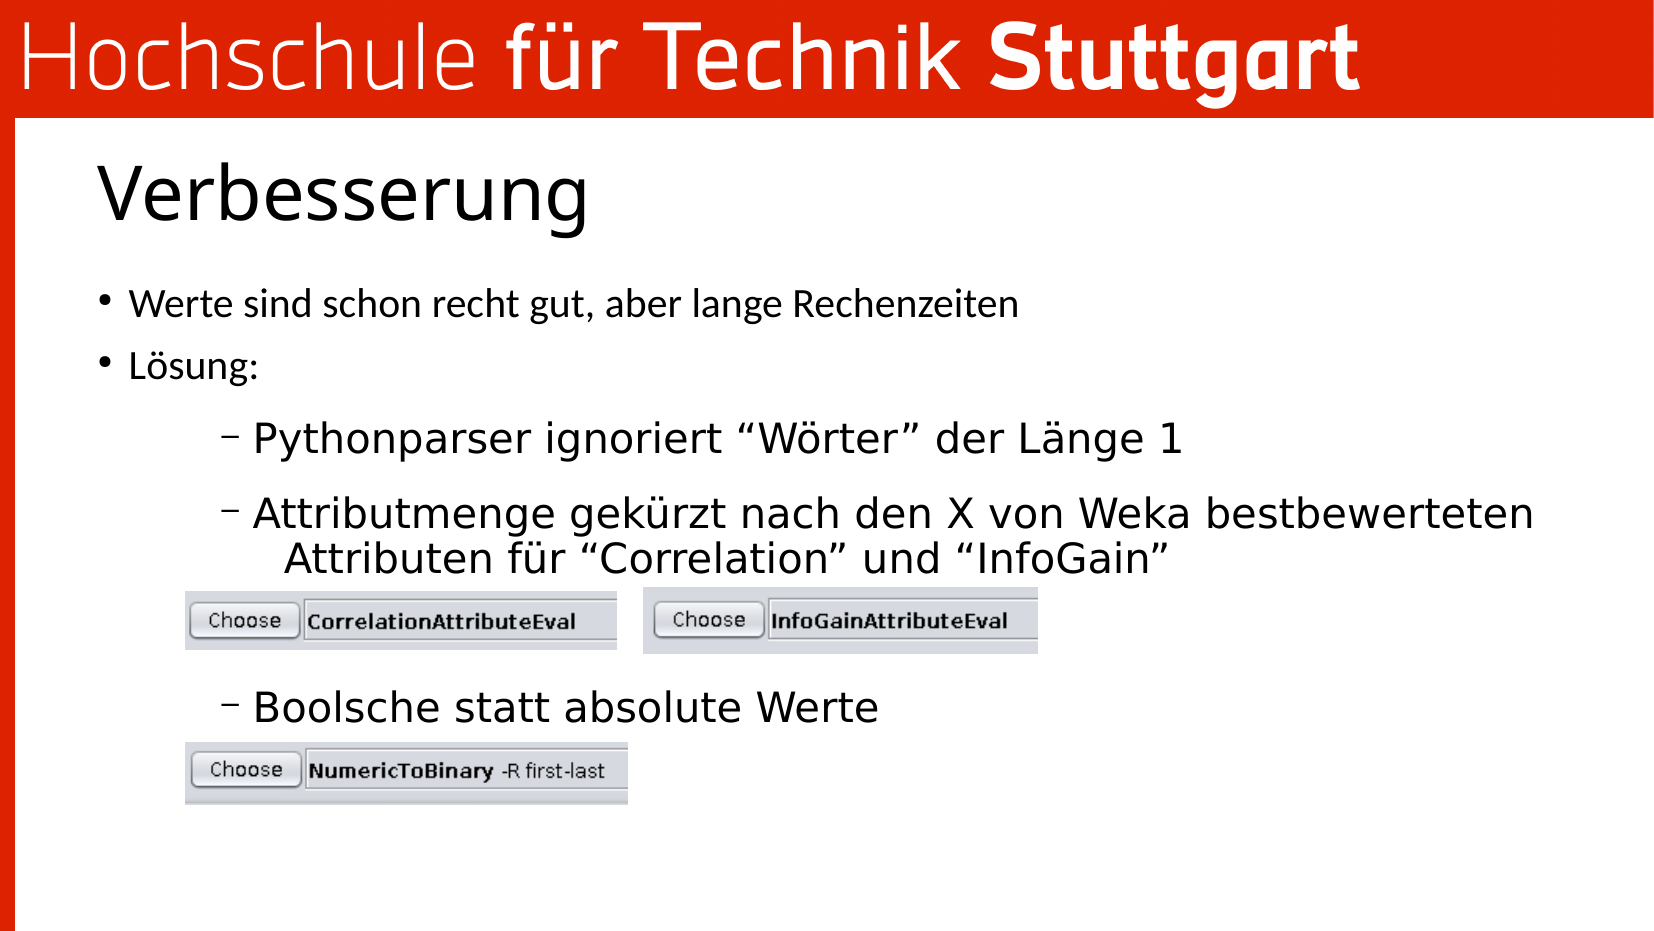

# Verbesserung
Werte sind schon recht gut, aber lange Rechenzeiten
Lösung:
Pythonparser ignoriert “Wörter” der Länge 1
Attributmenge gekürzt nach den X von Weka bestbewerteten Attributen für “Correlation” und “InfoGain”
Boolsche statt absolute Werte